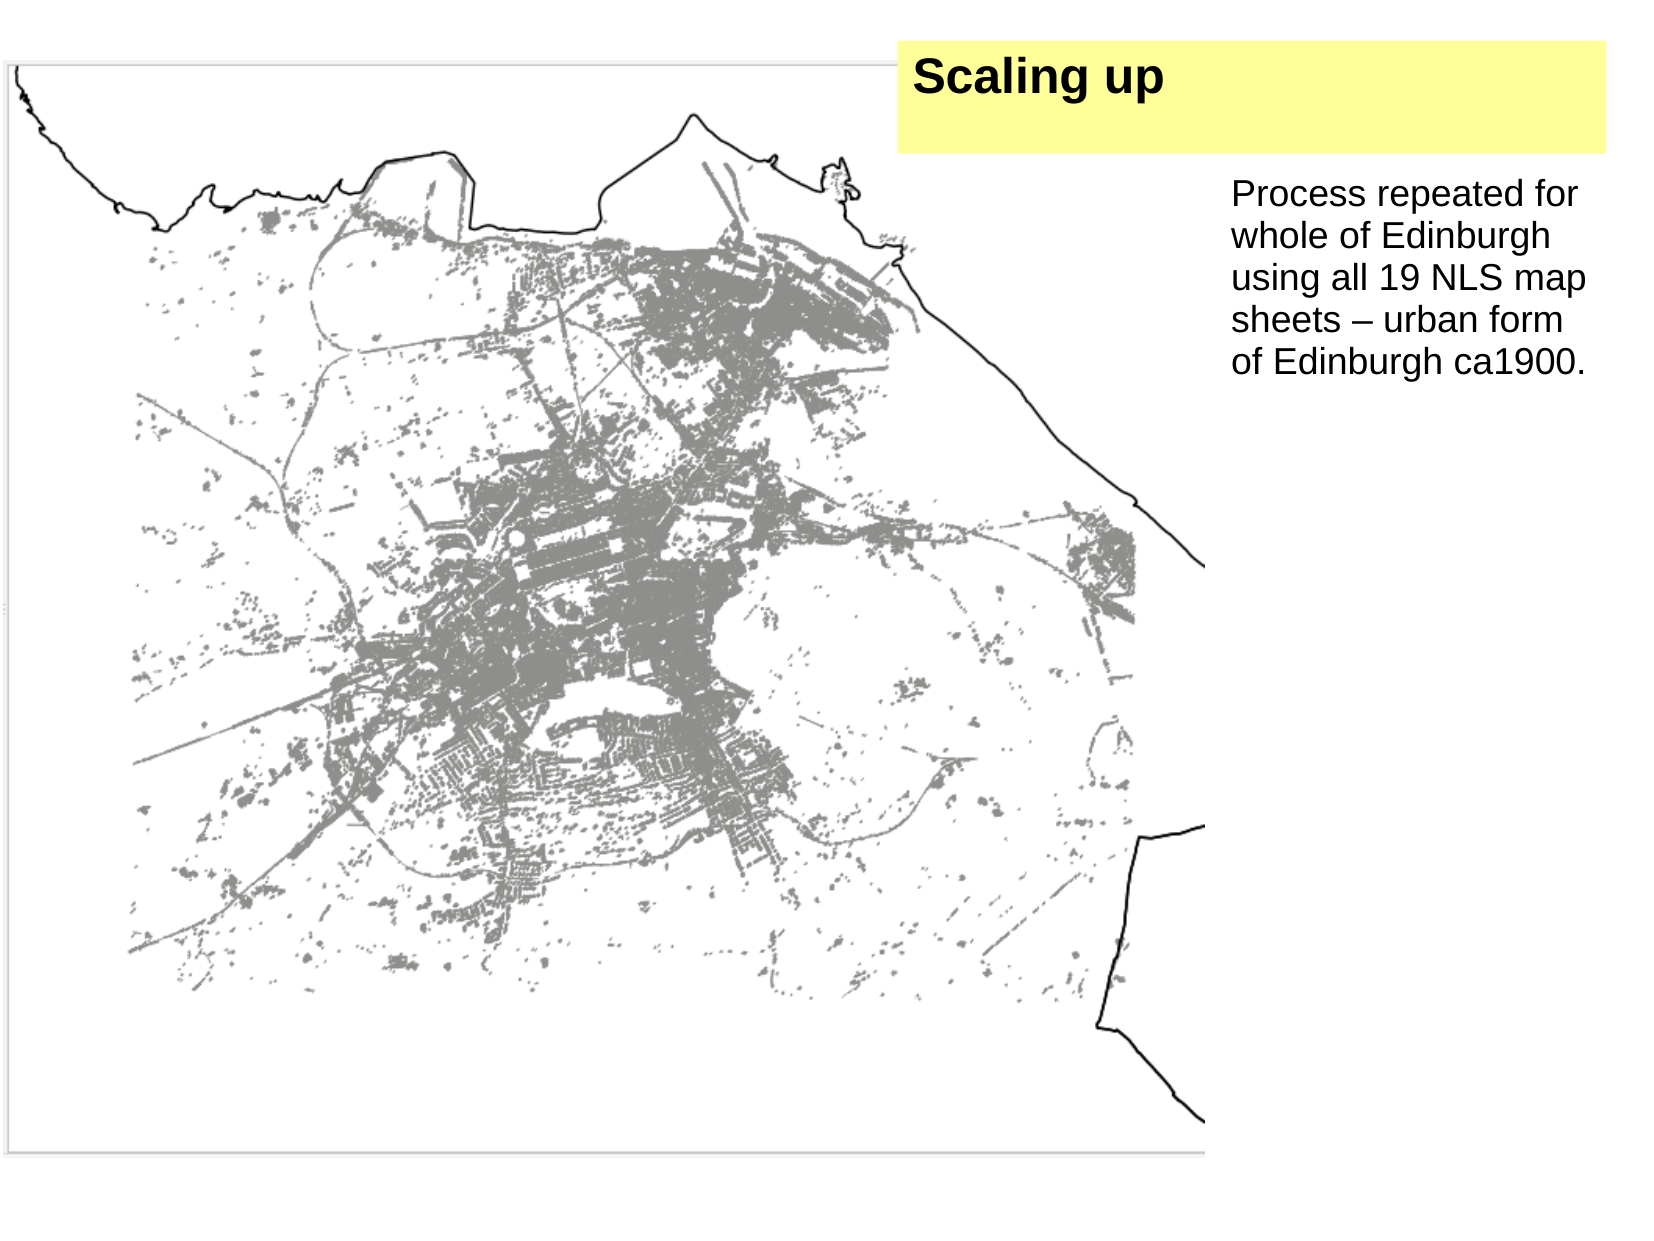

Scaling up
Process repeated for whole of Edinburgh using all 19 NLS map sheets – urban form of Edinburgh ca1900.